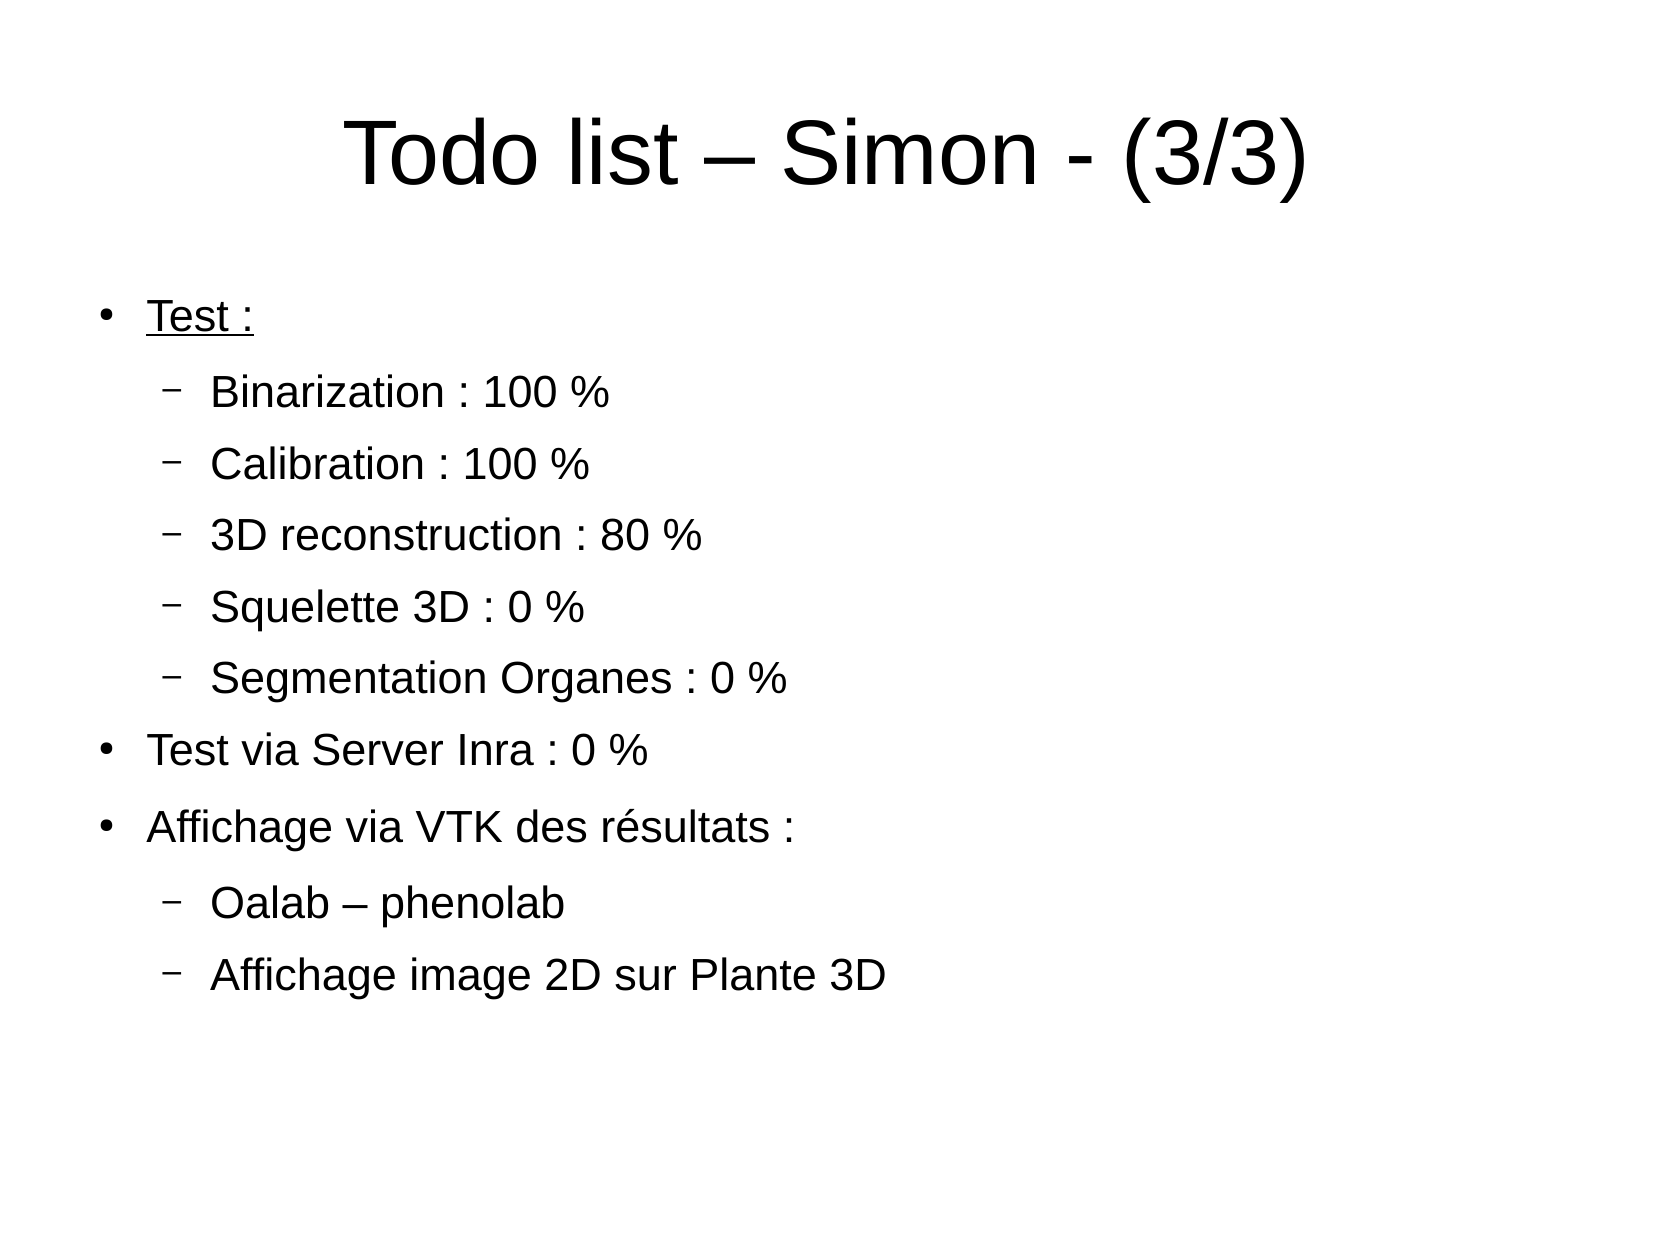

# Todo list – Simon - (3/3)
Test :
Binarization : 100 %
Calibration : 100 %
3D reconstruction : 80 %
Squelette 3D : 0 %
Segmentation Organes : 0 %
Test via Server Inra : 0 %
Affichage via VTK des résultats :
Oalab – phenolab
Affichage image 2D sur Plante 3D